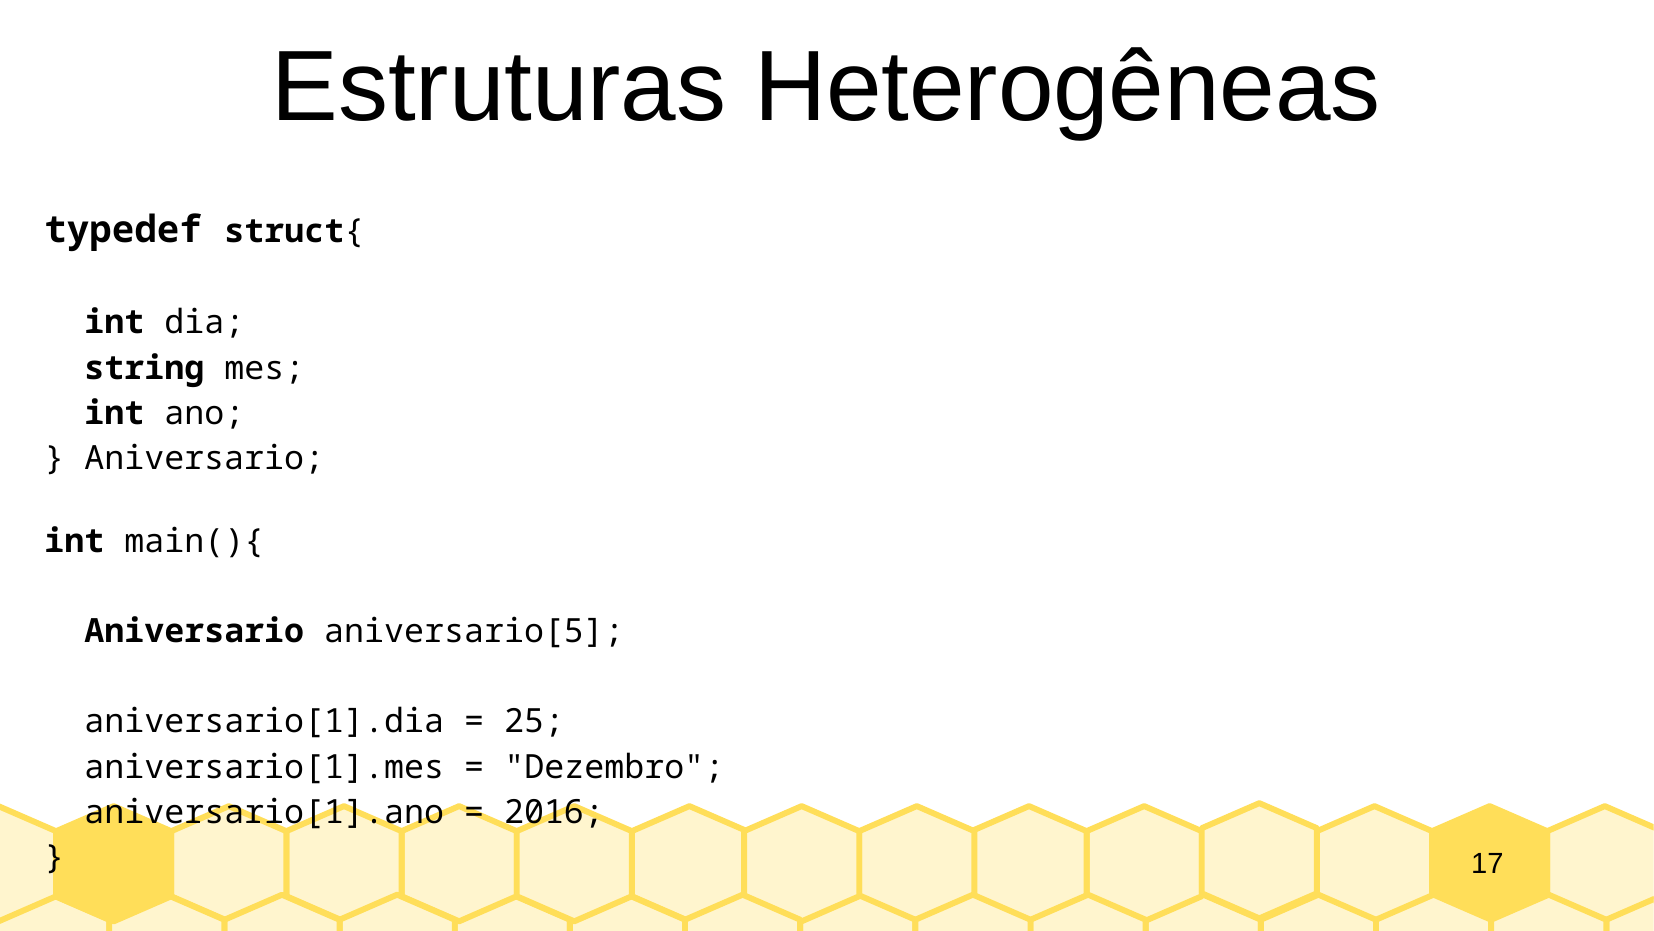

# Estruturas Heterogêneas
typedef struct{
 int dia;
 string mes;
 int ano;
} Aniversario;
int main(){
 Aniversario aniversario[5];
 aniversario[1].dia = 25;
 aniversario[1].mes = "Dezembro";
 aniversario[1].ano = 2016;
}